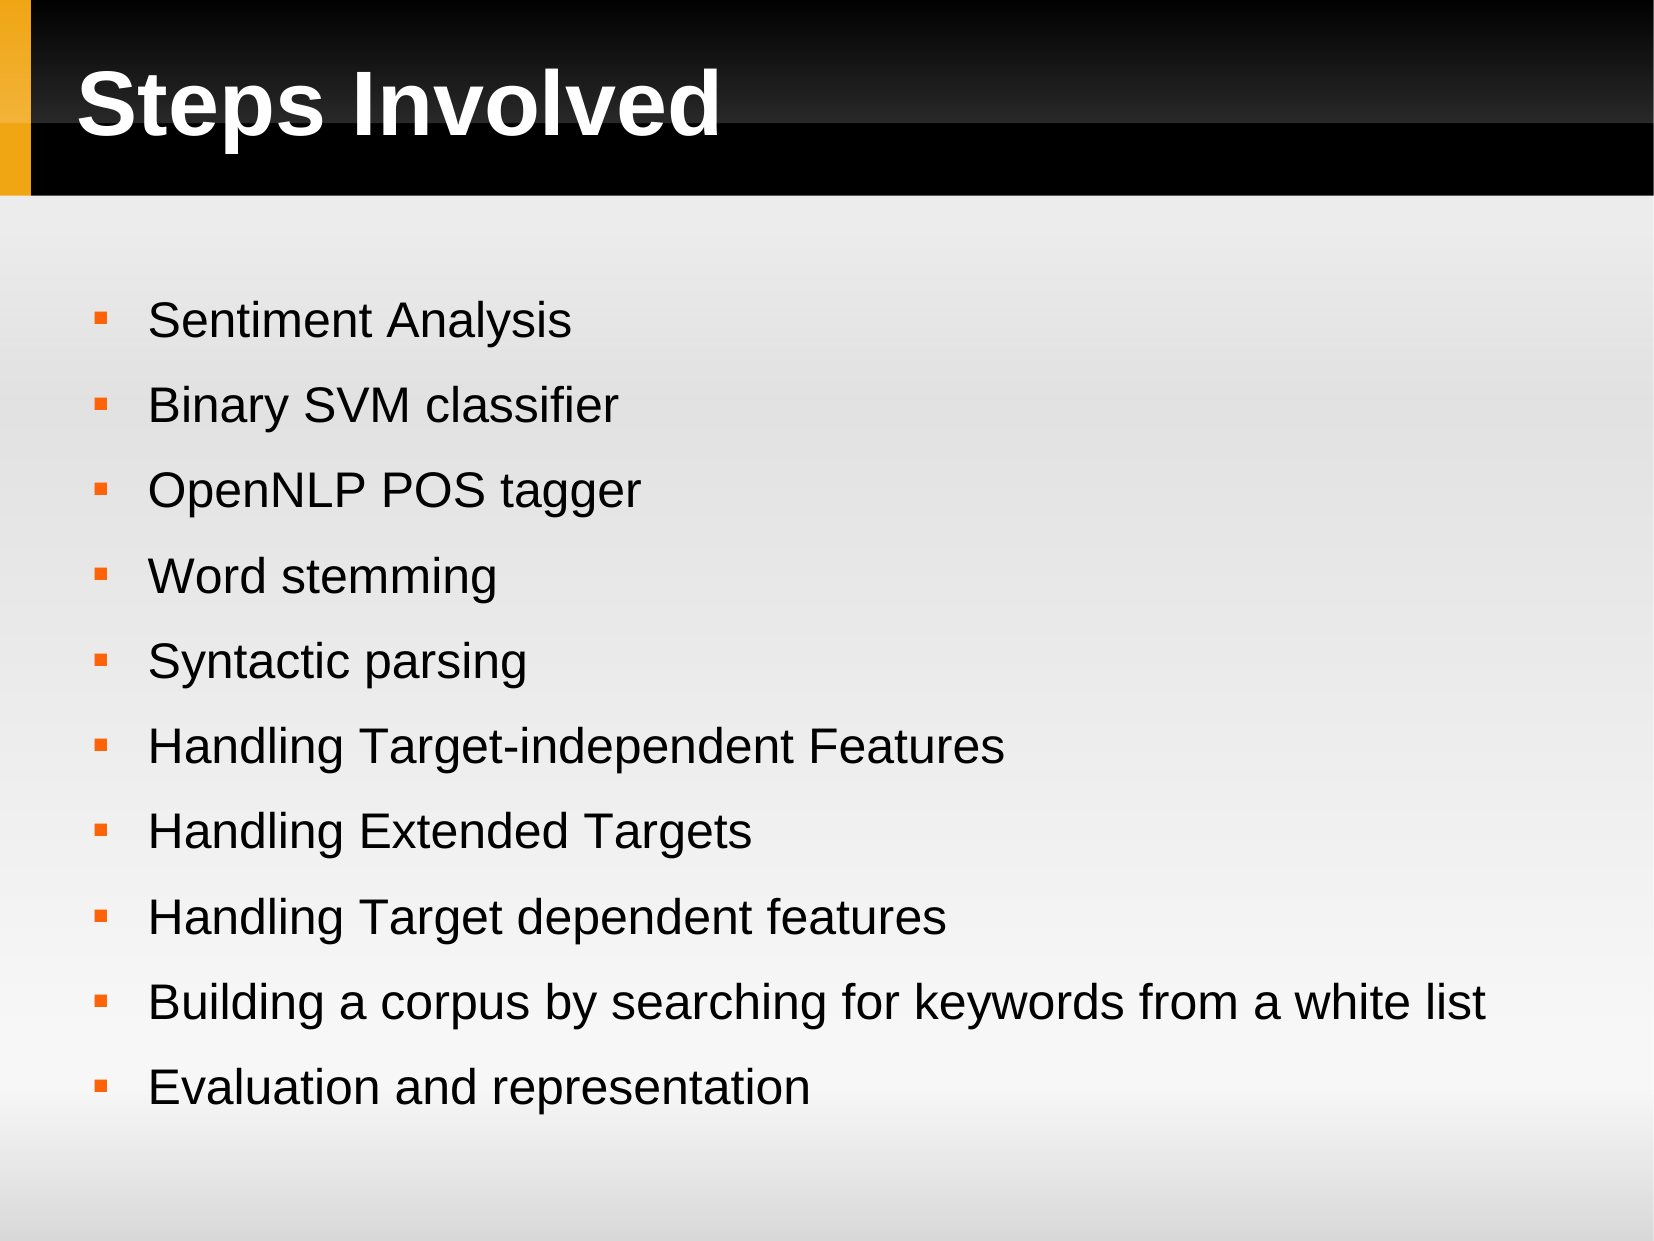

# Steps Involved
Sentiment Analysis
Binary SVM classifier
OpenNLP POS tagger
Word stemming
Syntactic parsing
Handling Target-independent Features
Handling Extended Targets
Handling Target dependent features
Building a corpus by searching for keywords from a white list
Evaluation and representation